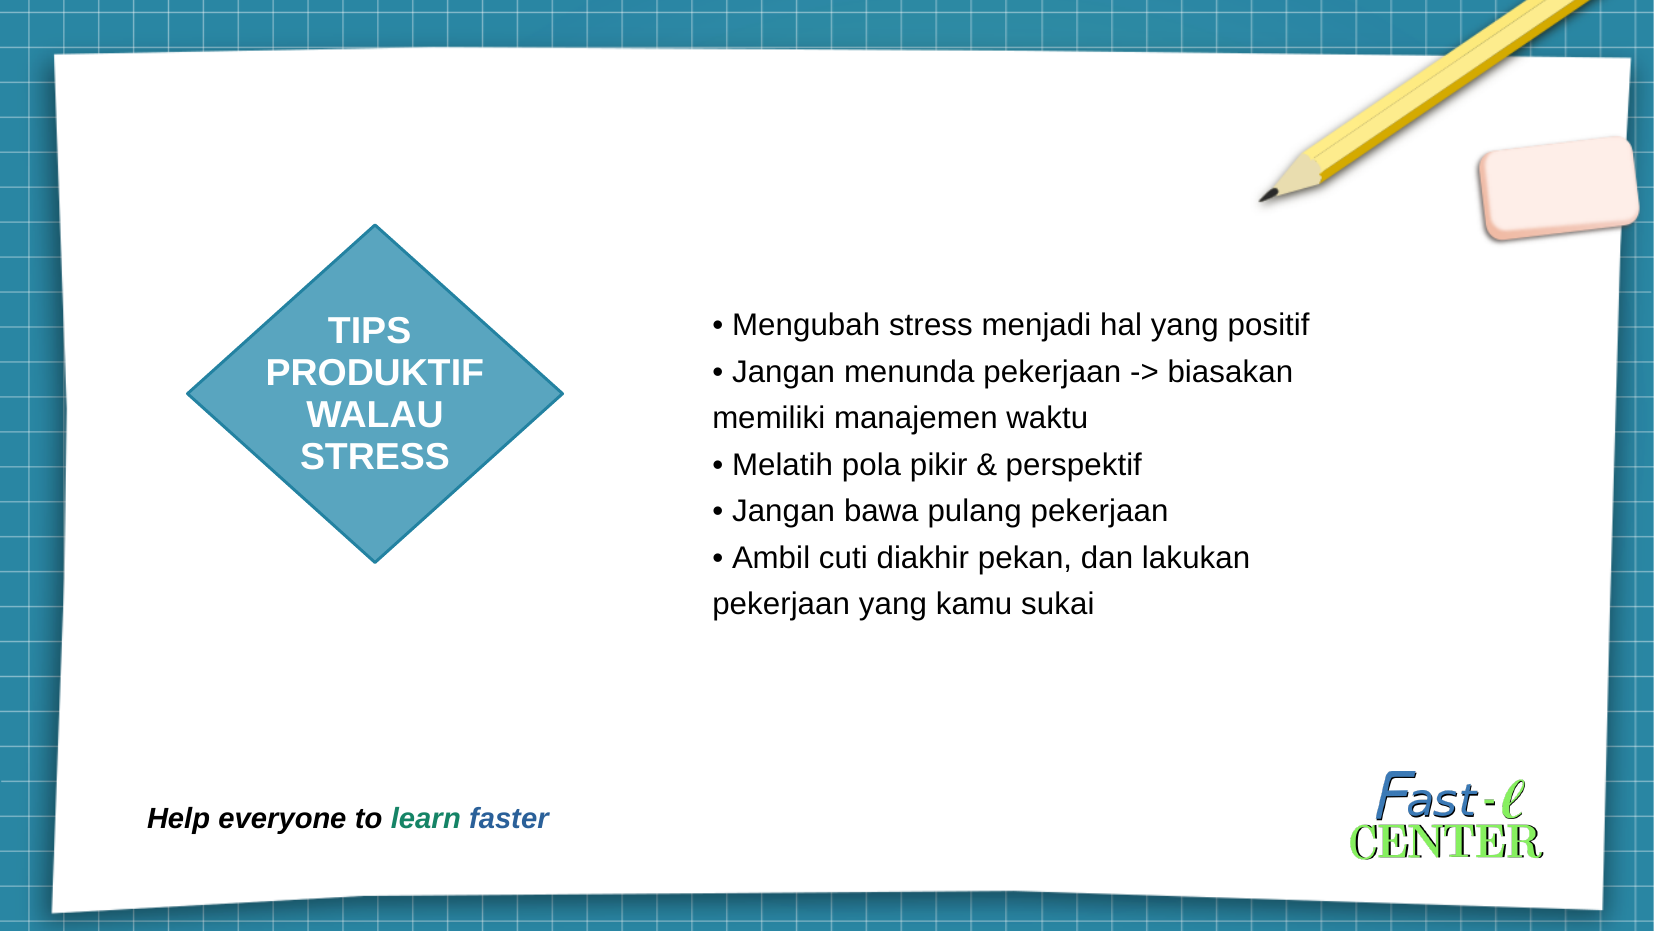

TIPS
PRODUKTIF
WALAU
STRESS
• Mengubah stress menjadi hal yang positif
• Jangan menunda pekerjaan -> biasakan
memiliki manajemen waktu
• Melatih pola pikir & perspektif
• Jangan bawa pulang pekerjaan
• Ambil cuti diakhir pekan, dan lakukan
pekerjaan yang kamu sukai
Help everyone to learn faster